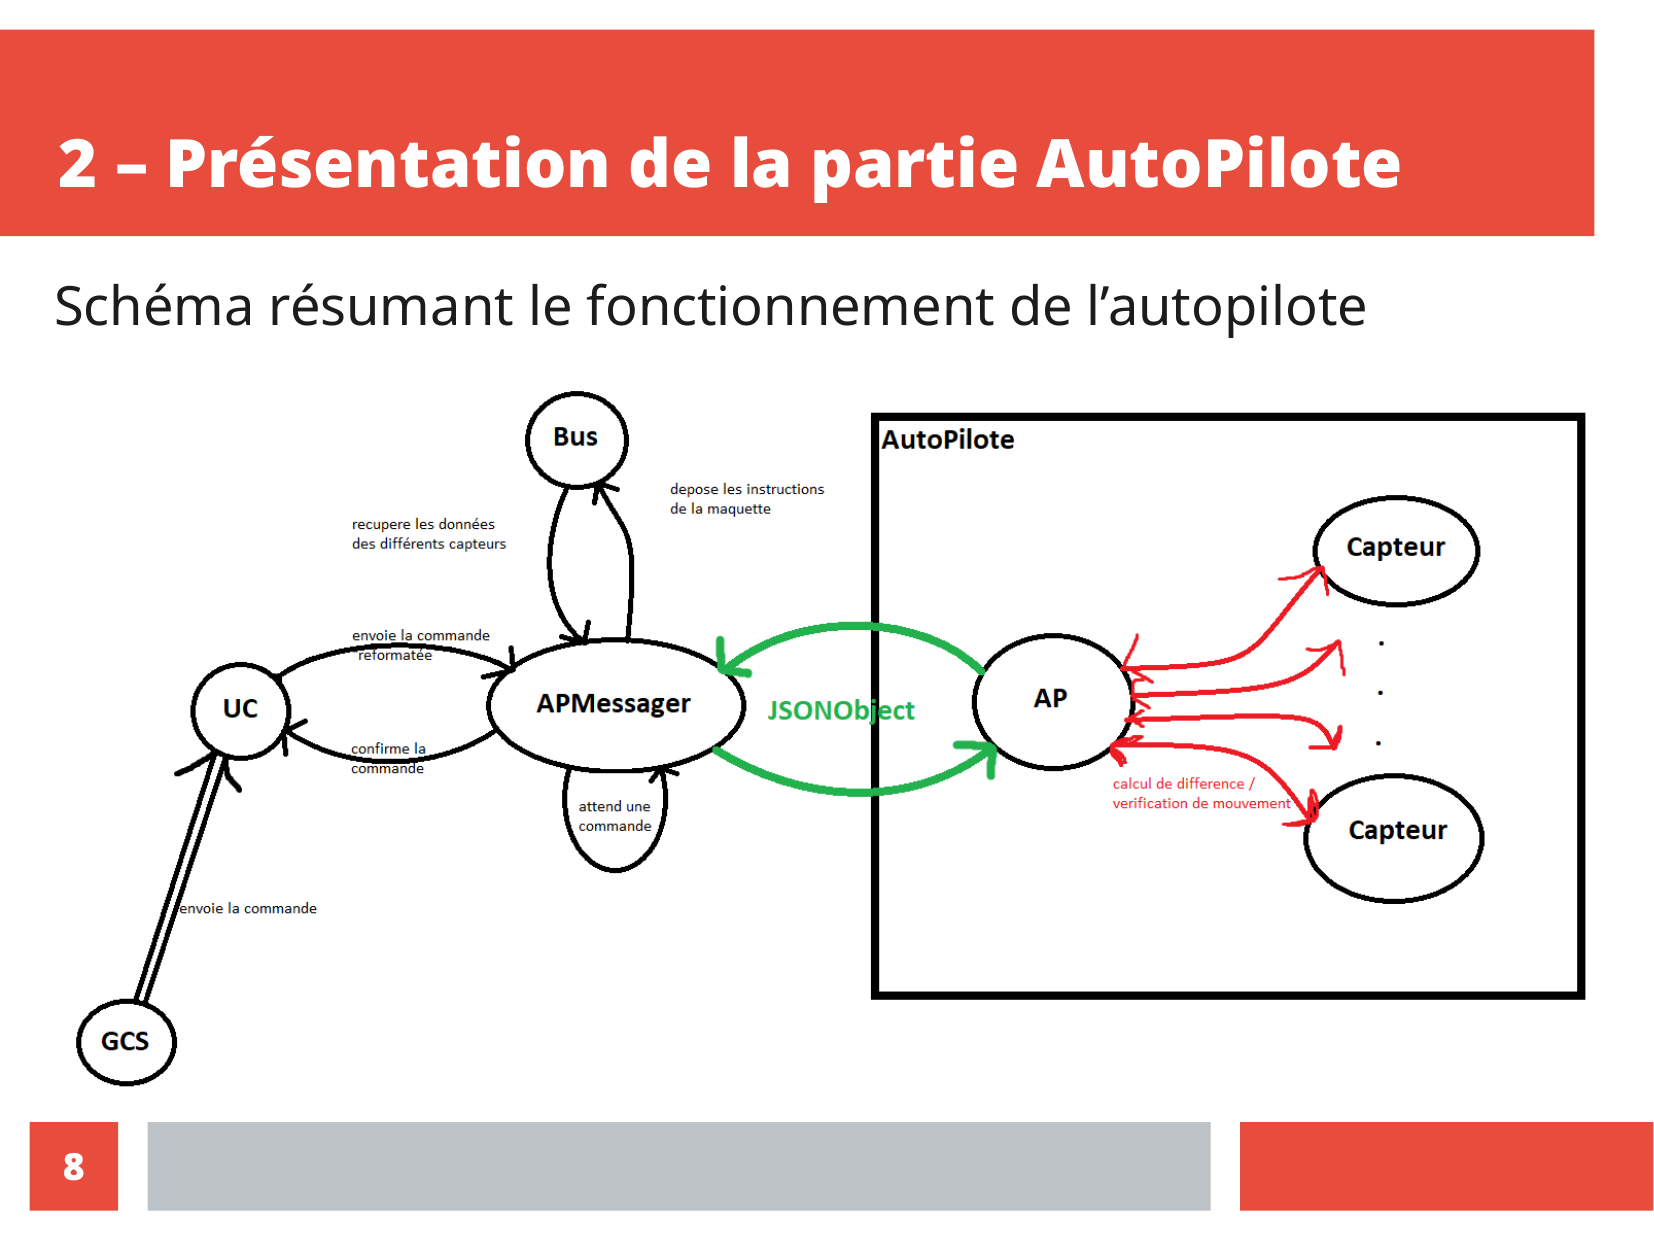

# 2 – Présentation de la partie AutoPilote
Schéma résumant le fonctionnement de l’autopilote
8